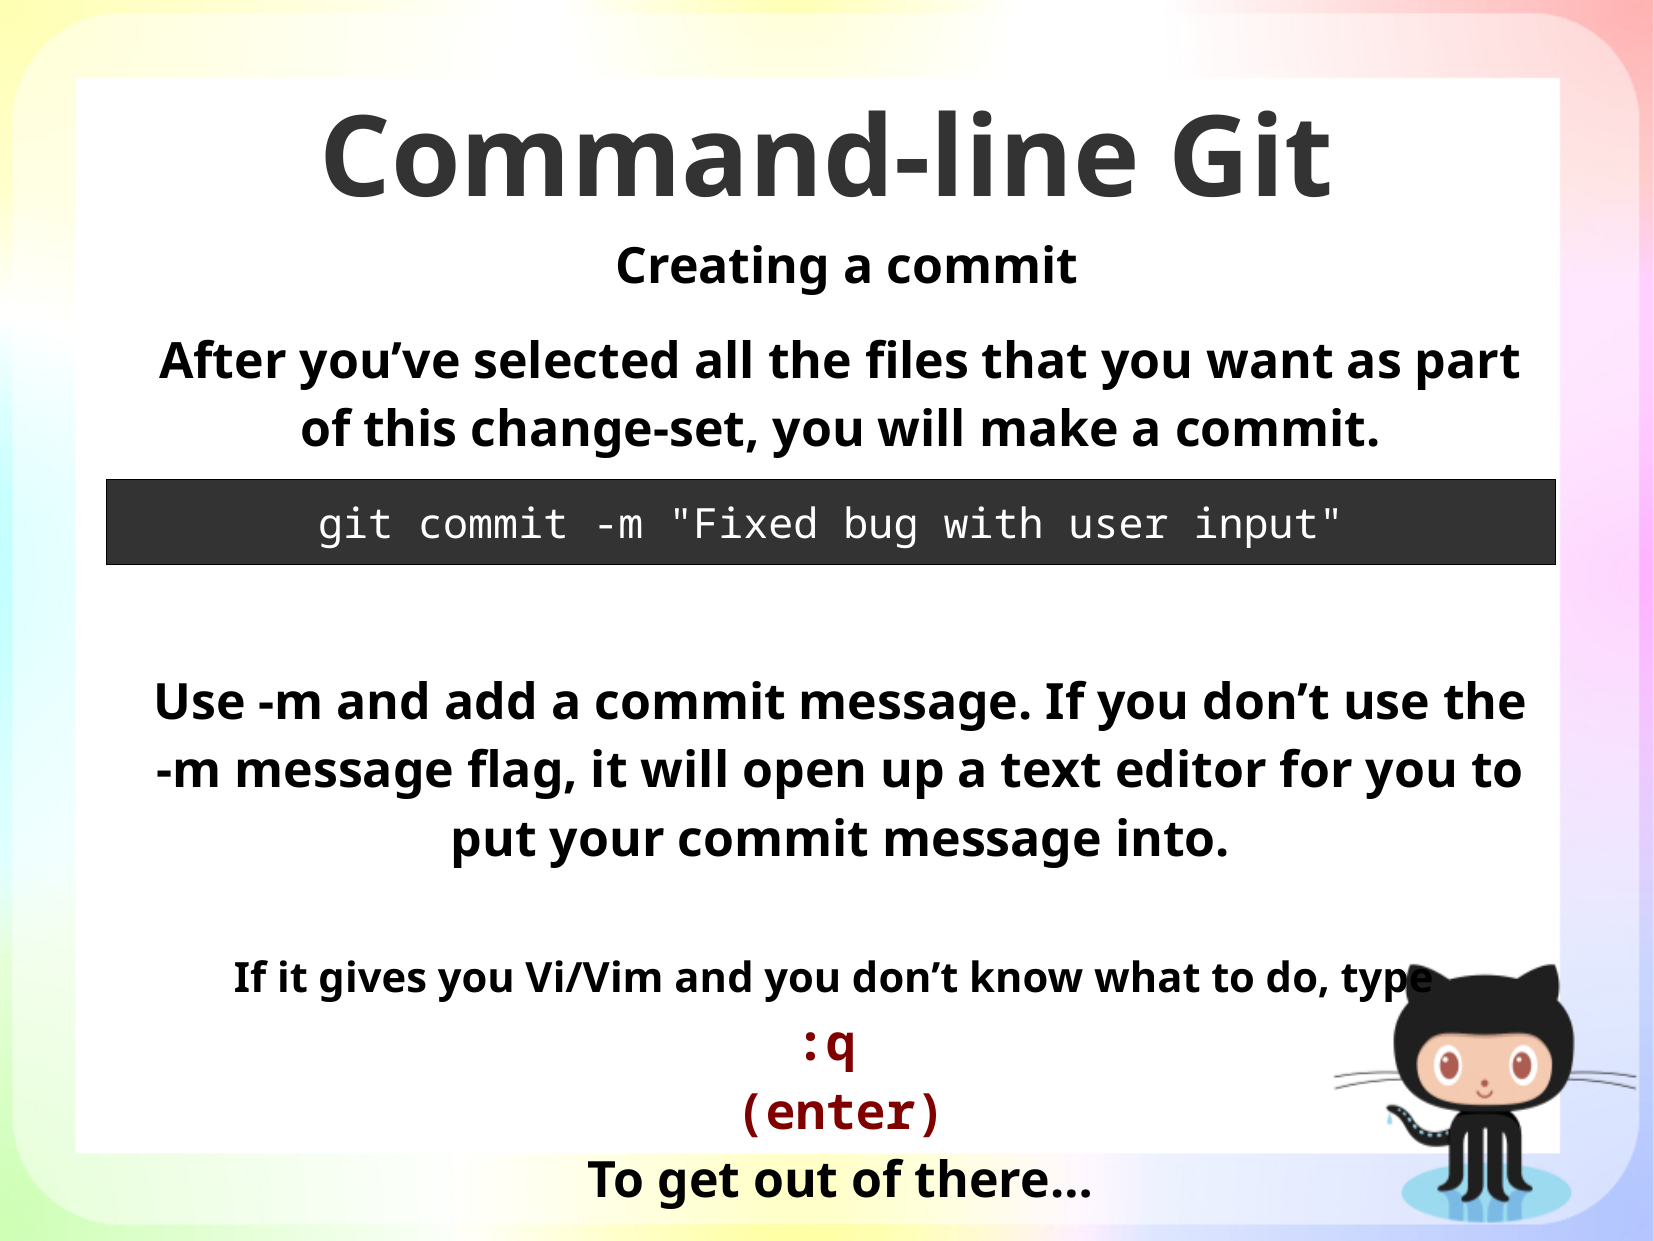

# Command-line Git
Creating a commit
After you’ve selected all the files that you want as part of this change-set, you will make a commit.
Use -m and add a commit message. If you don’t use the -m message flag, it will open up a text editor for you to put your commit message into.
If it gives you Vi/Vim and you don’t know what to do, type
:q
(enter)
To get out of there…
git commit -m "Fixed bug with user input"